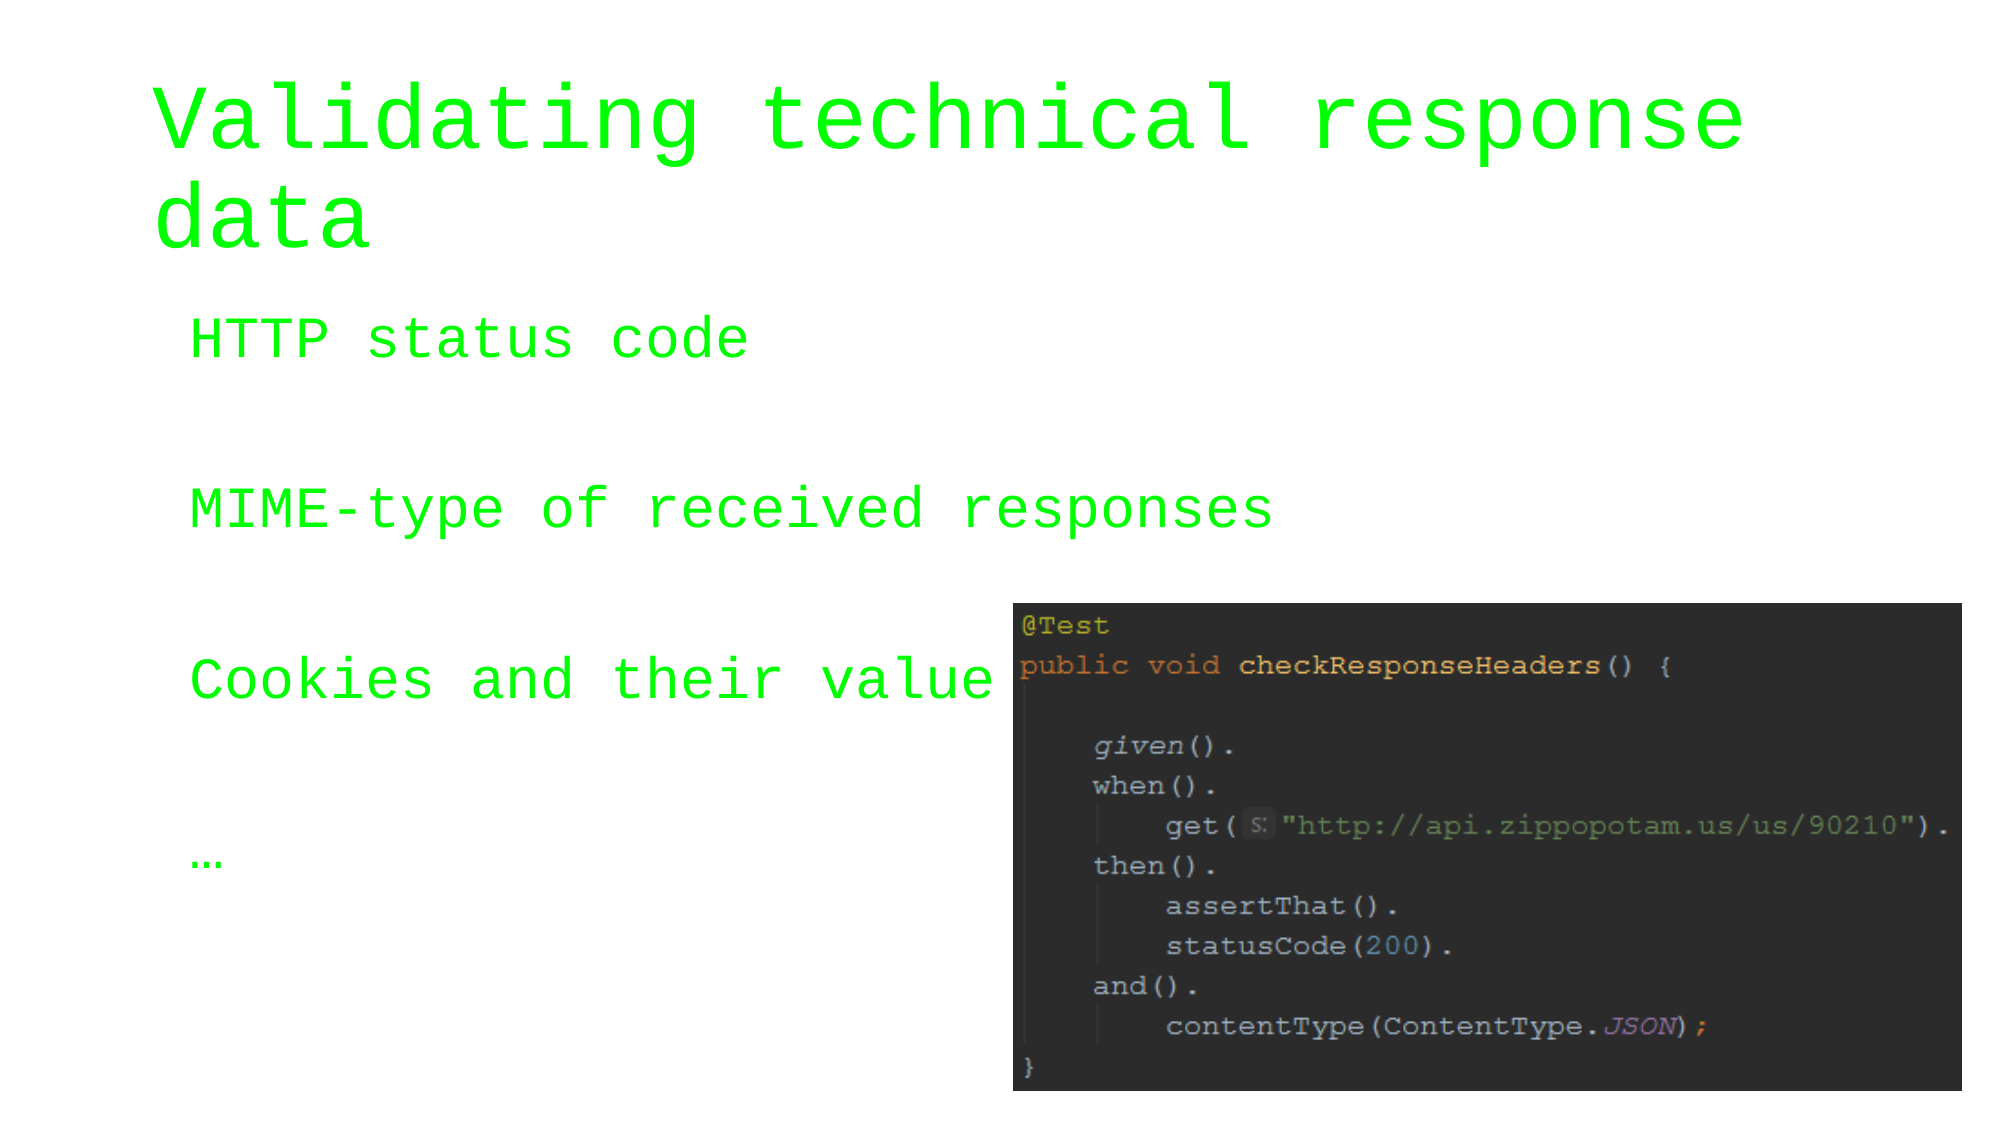

# Validating technical response data
HTTP status code
MIME-type of received responses
Cookies and their value
…